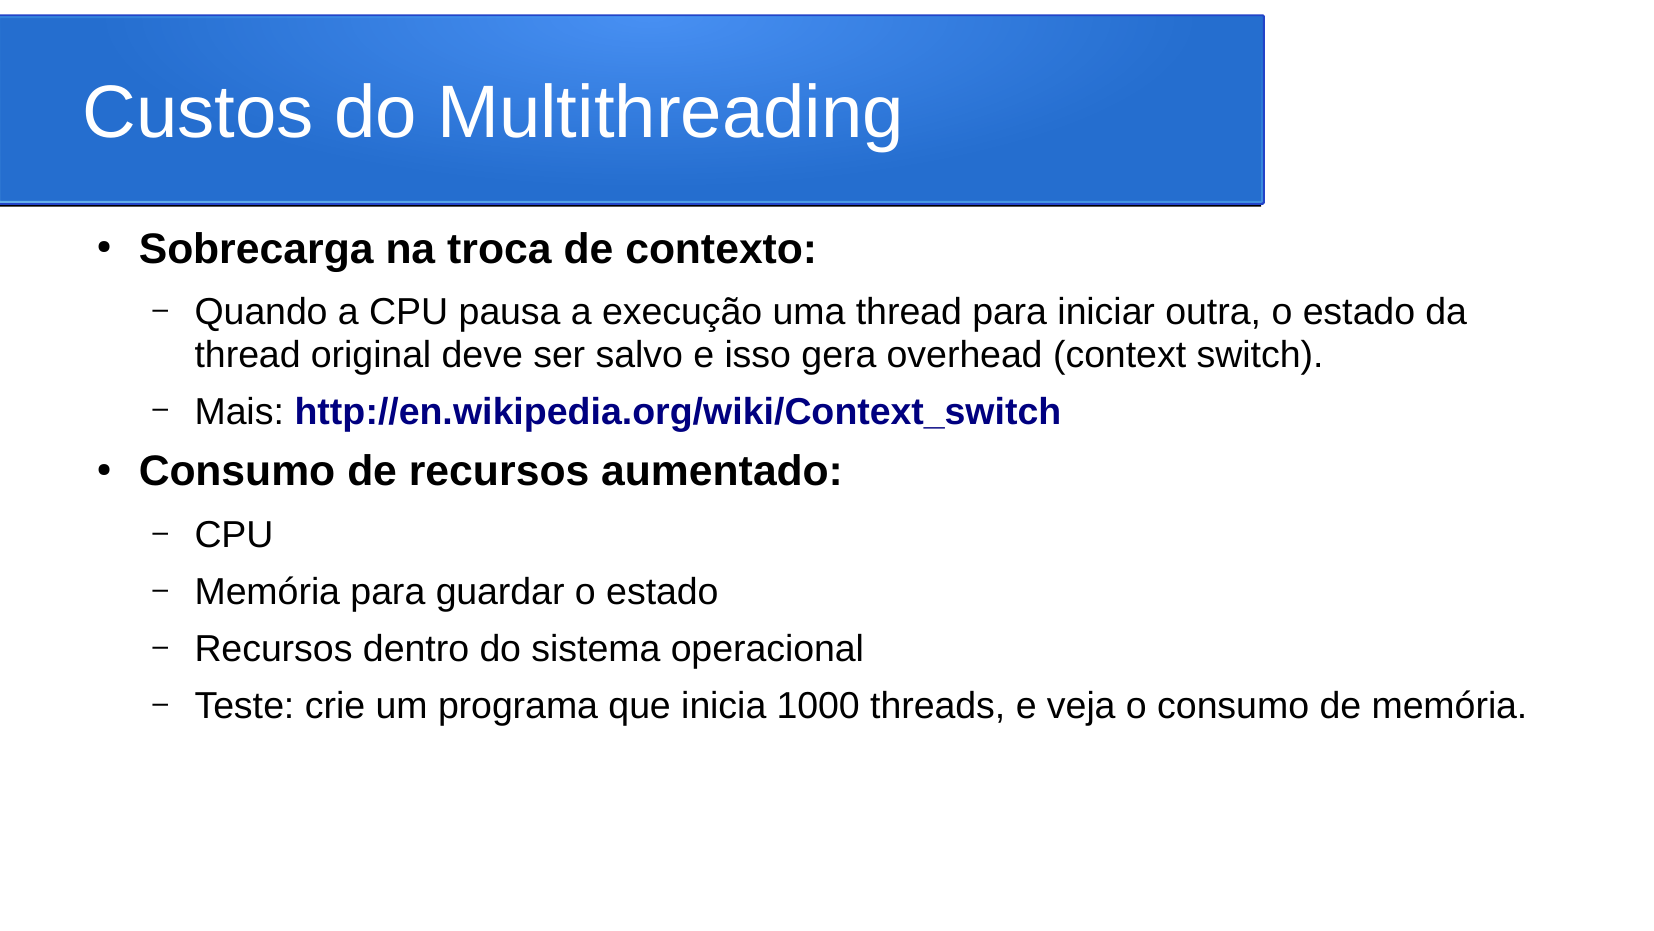

# Custos do Multithreading
Sobrecarga na troca de contexto:
Quando a CPU pausa a execução uma thread para iniciar outra, o estado da thread original deve ser salvo e isso gera overhead (context switch).
Mais: http://en.wikipedia.org/wiki/Context_switch
Consumo de recursos aumentado:
CPU
Memória para guardar o estado
Recursos dentro do sistema operacional
Teste: crie um programa que inicia 1000 threads, e veja o consumo de memória.